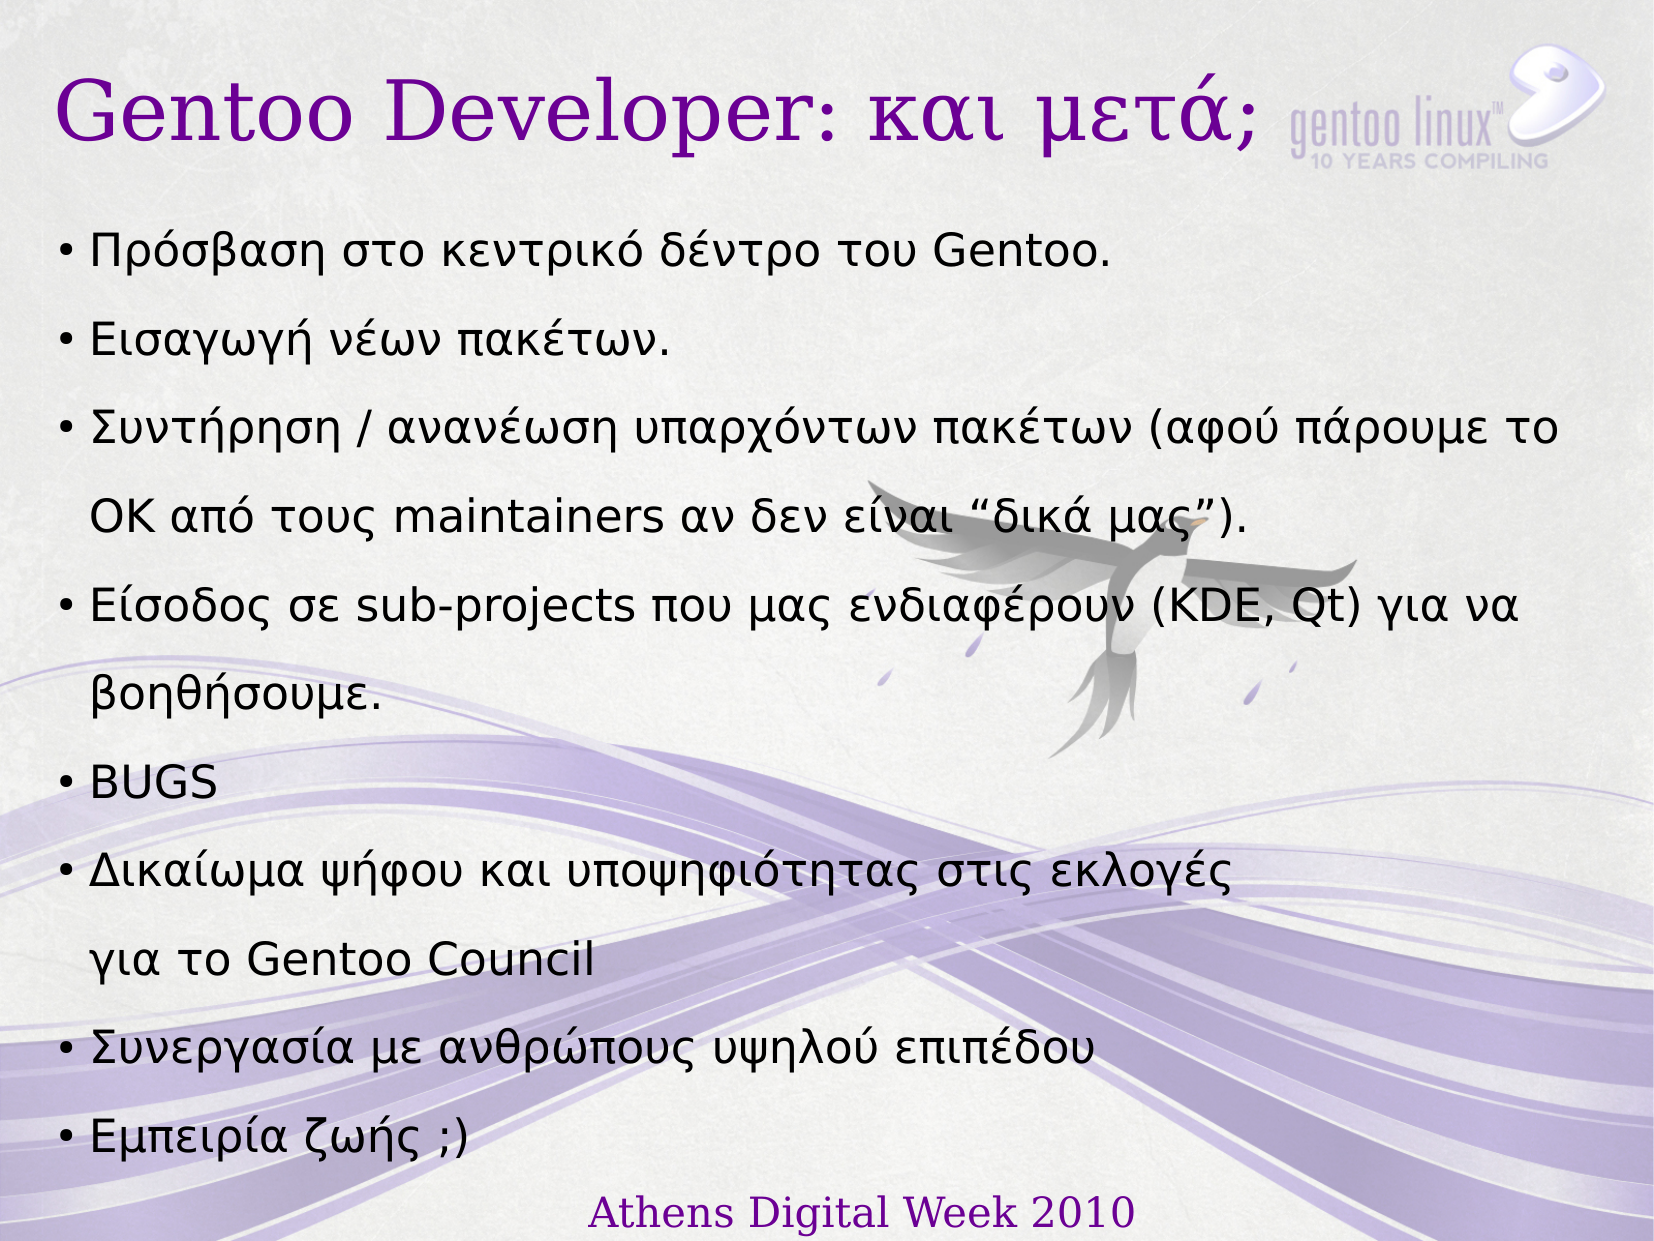

# Gentoo Developer: και μετά;
 Πρόσβαση στο κεντρικό δέντρο του Gentoo.
 Εισαγωγή νέων πακέτων.
 Συντήρηση / ανανέωση υπαρχόντων πακέτων (αφού πάρουμε το
 ΟΚ από τους maintainers αν δεν είναι “δικά μας”).
 Είσοδος σε sub-projects που μας ενδιαφέρουν (KDE, Qt) για να
 βοηθήσουμε.
 BUGS
 Δικαίωμα ψήφου και υποψηφιότητας στις εκλογές
 για το Gentoo Council
 Συνεργασία με ανθρώπους υψηλού επιπέδου
 Εμπειρία ζωής ;)
Athens Digital Week 2010